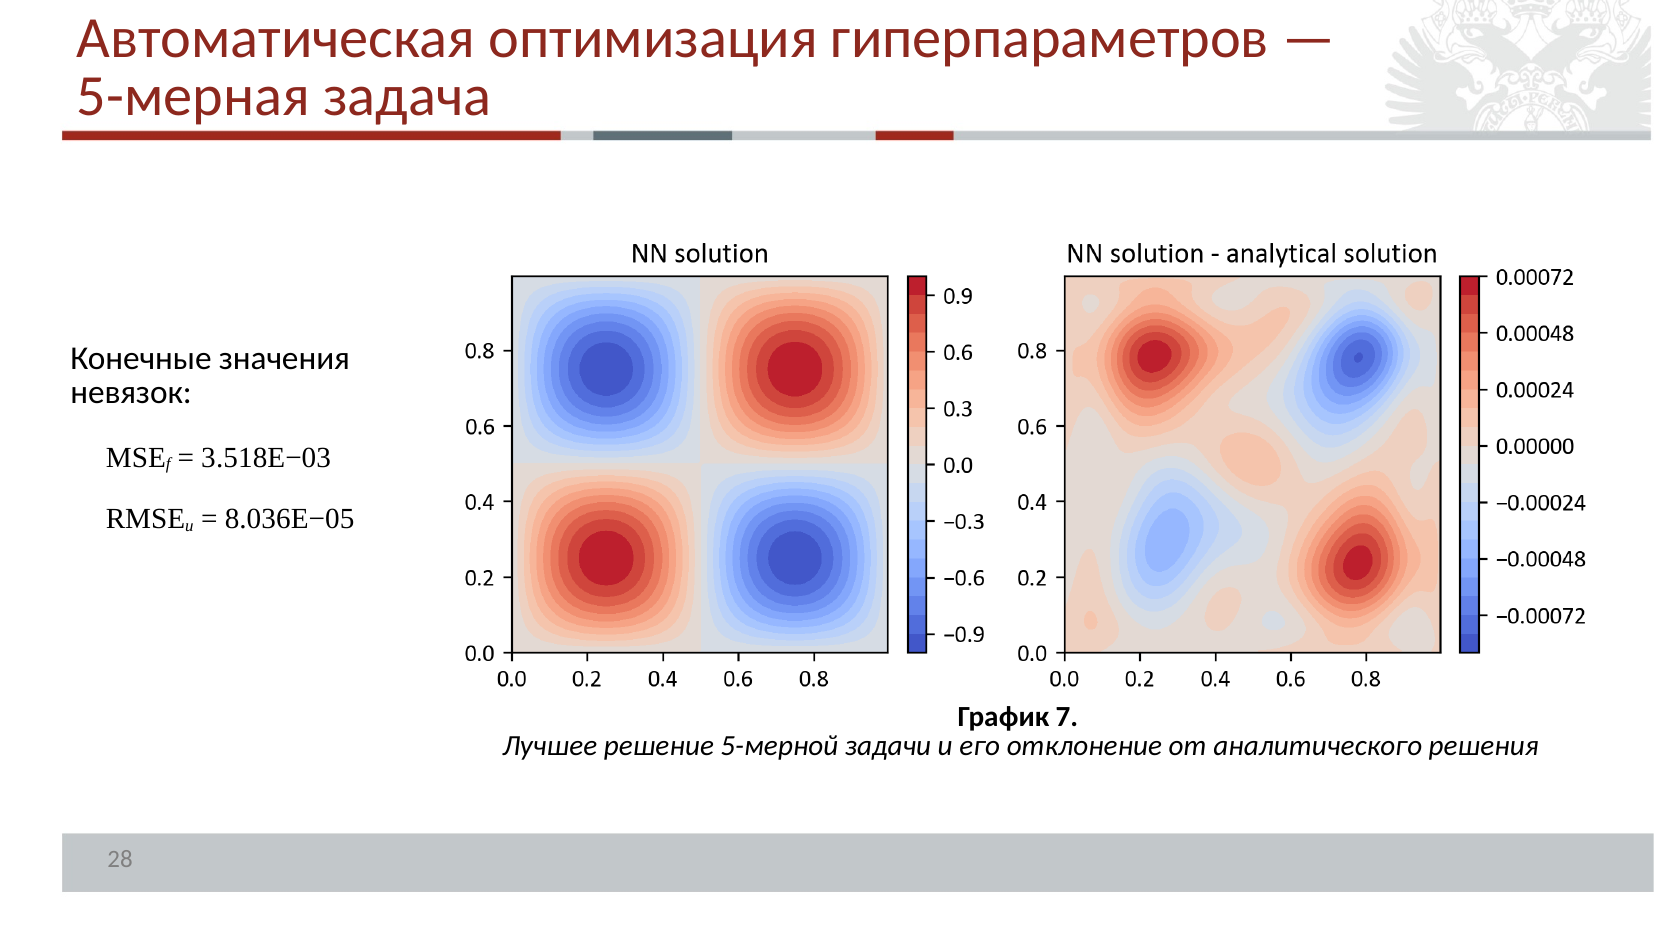

# Автоматическая оптимизация гиперпараметров — 5-мерная задача
Конечные значения
невязок:
MSEf = 3.518E−03
RMSEu = 8.036E−05
График 7.
Лучшее решение 5-мерной задачи и его отклонение от аналитического решения
28